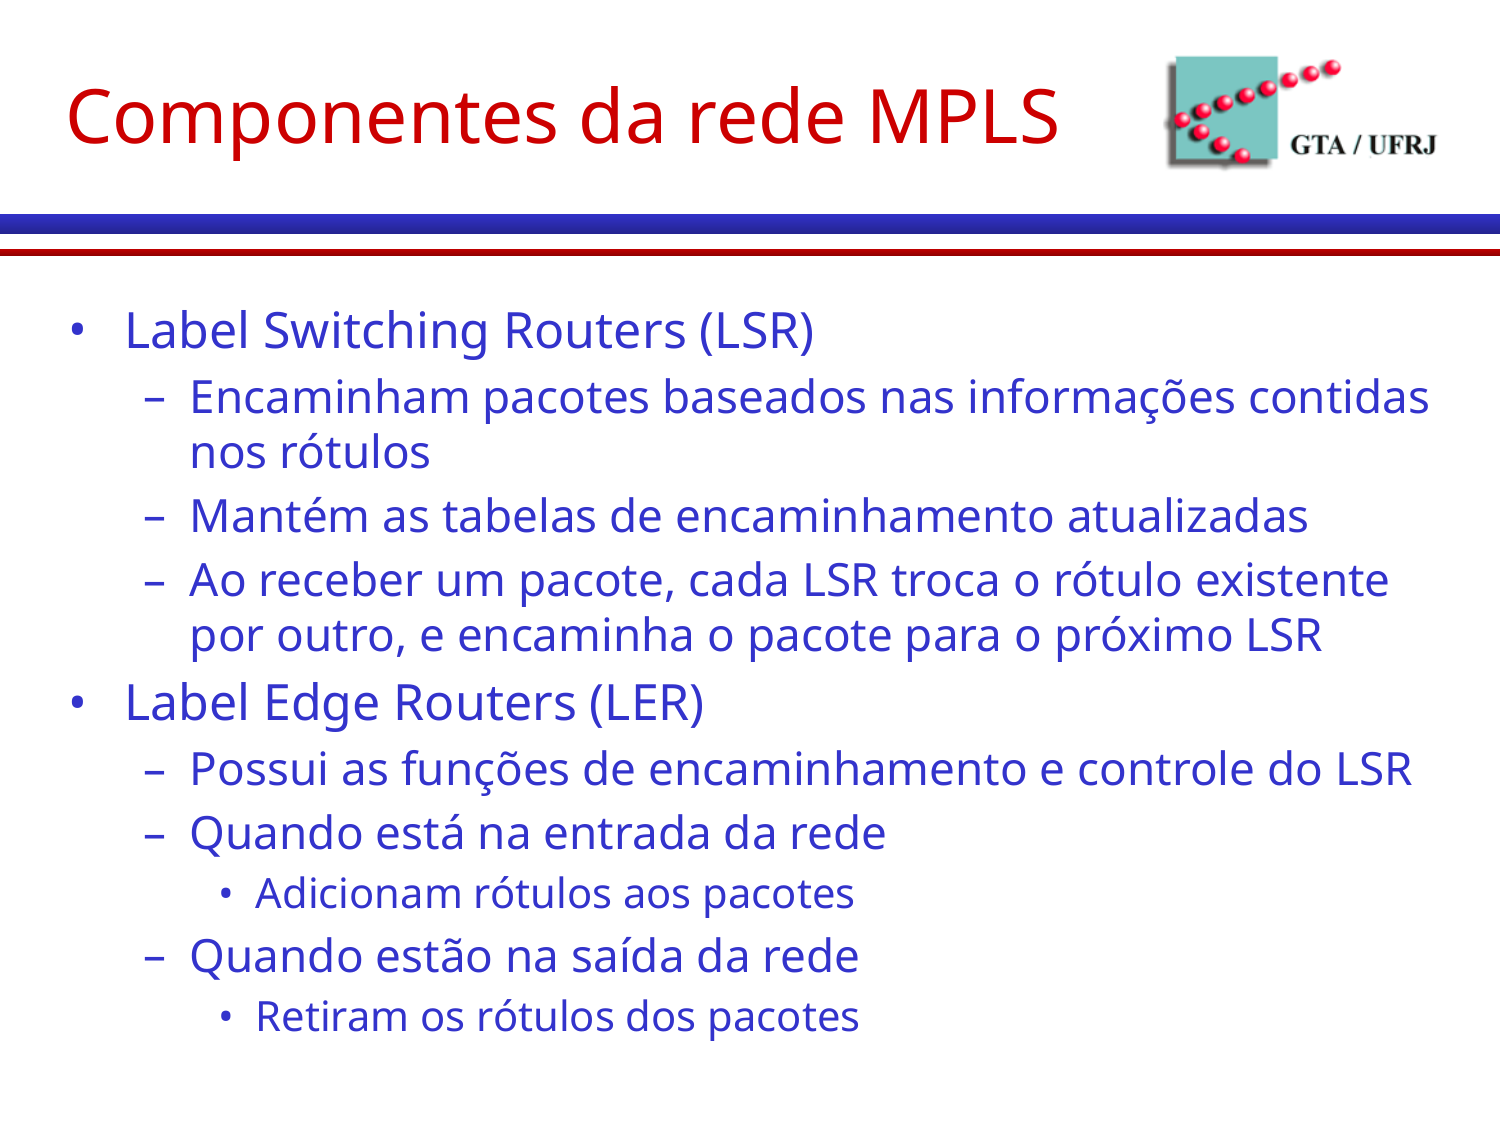

# Componentes da rede MPLS
Label Switching Routers (LSR)
Encaminham pacotes baseados nas informações contidas nos rótulos
Mantém as tabelas de encaminhamento atualizadas
Ao receber um pacote, cada LSR troca o rótulo existente por outro, e encaminha o pacote para o próximo LSR
Label Edge Routers (LER)
Possui as funções de encaminhamento e controle do LSR
Quando está na entrada da rede
Adicionam rótulos aos pacotes
Quando estão na saída da rede
Retiram os rótulos dos pacotes